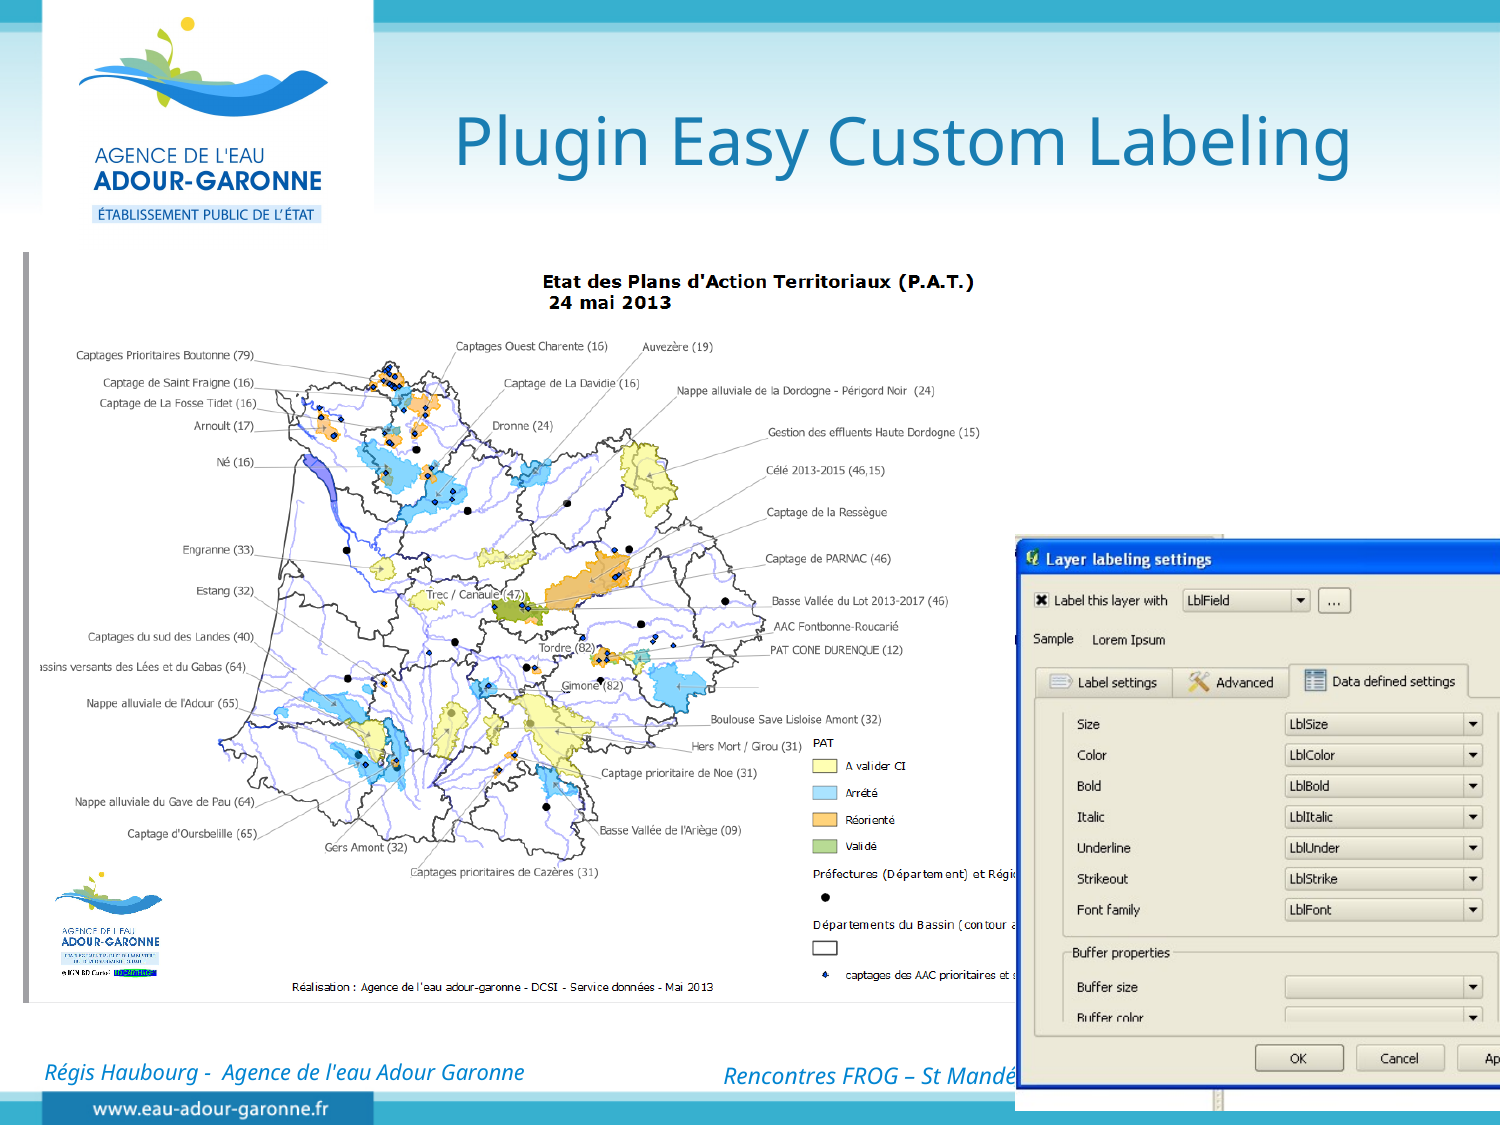

# Plugin Easy Custom Labeling
18
Régis Haubourg - Agence de l'eau Adour Garonne